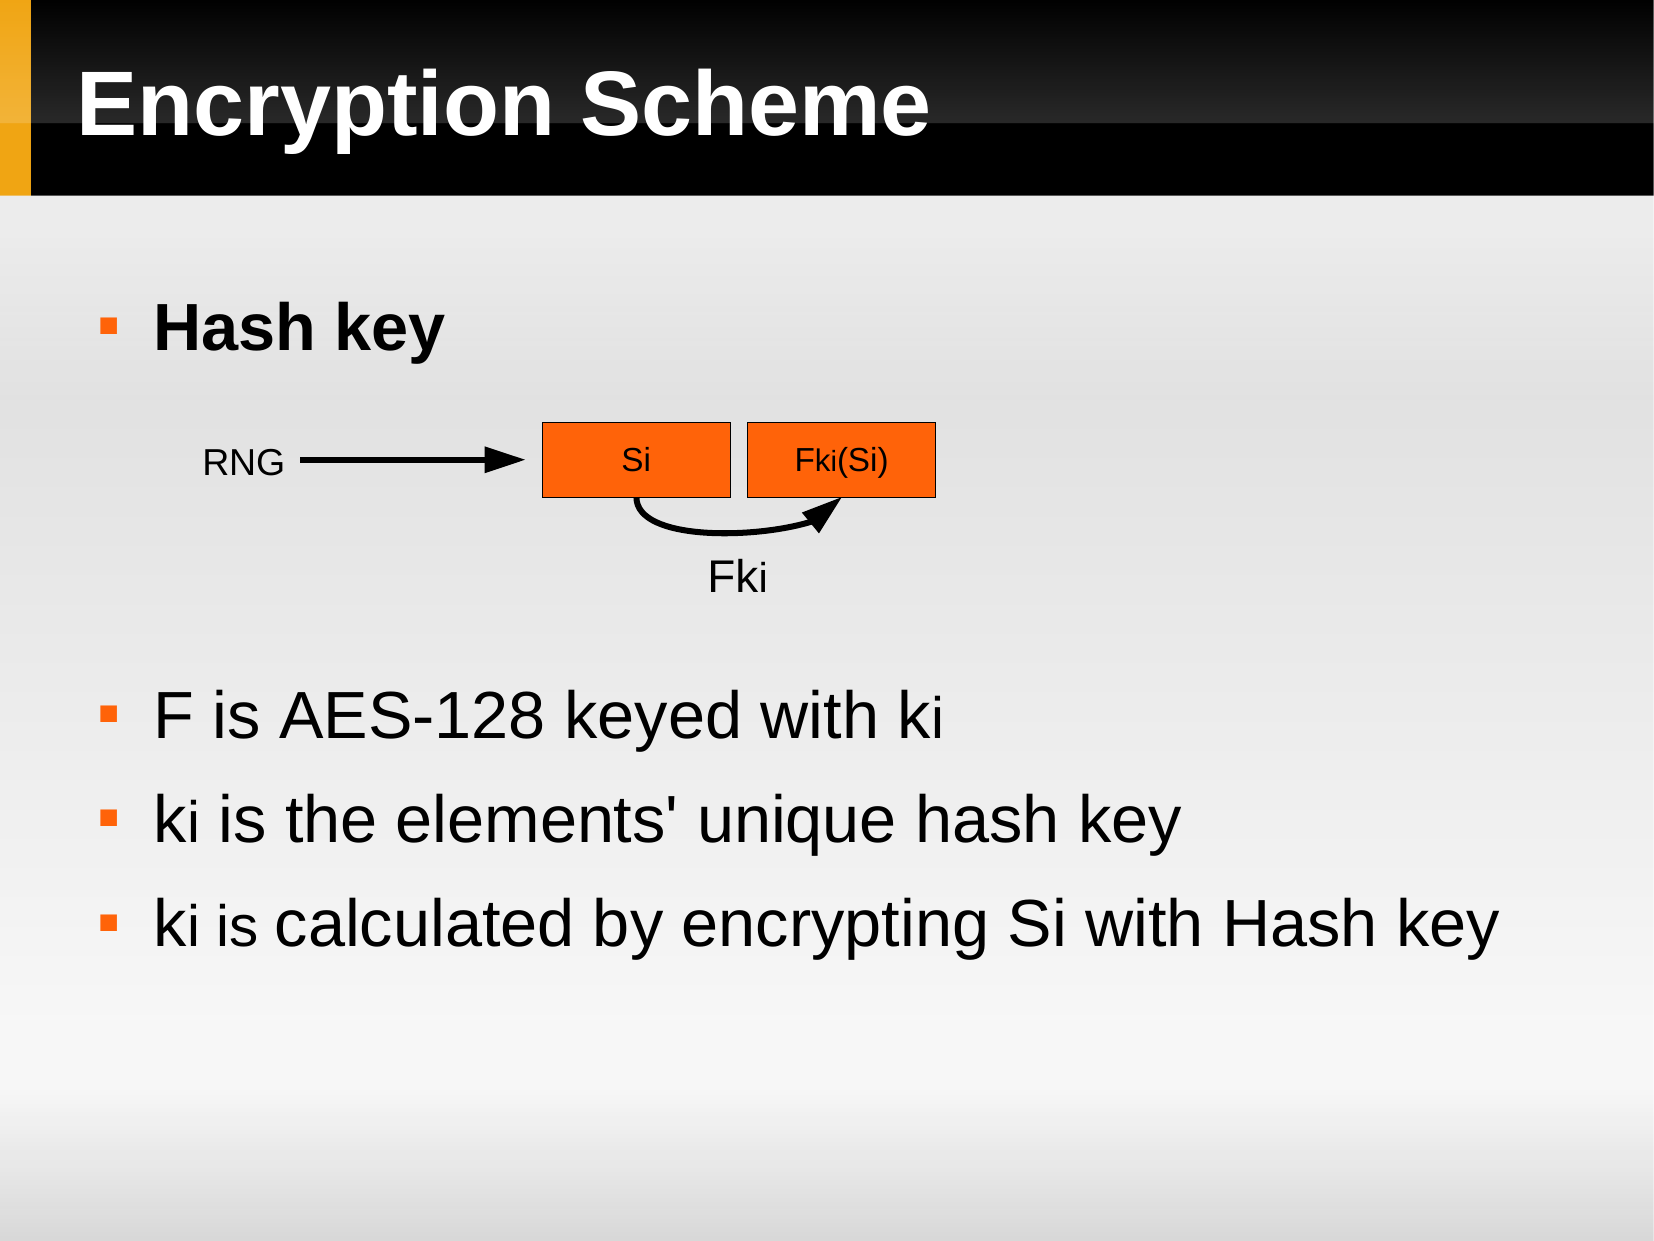

# Encryption Scheme
Hash key
F is AES-128 keyed with ki
ki is the elements' unique hash key
ki is calculated by encrypting Si with Hash key
Si
Fki(Si)
RNG
Fki